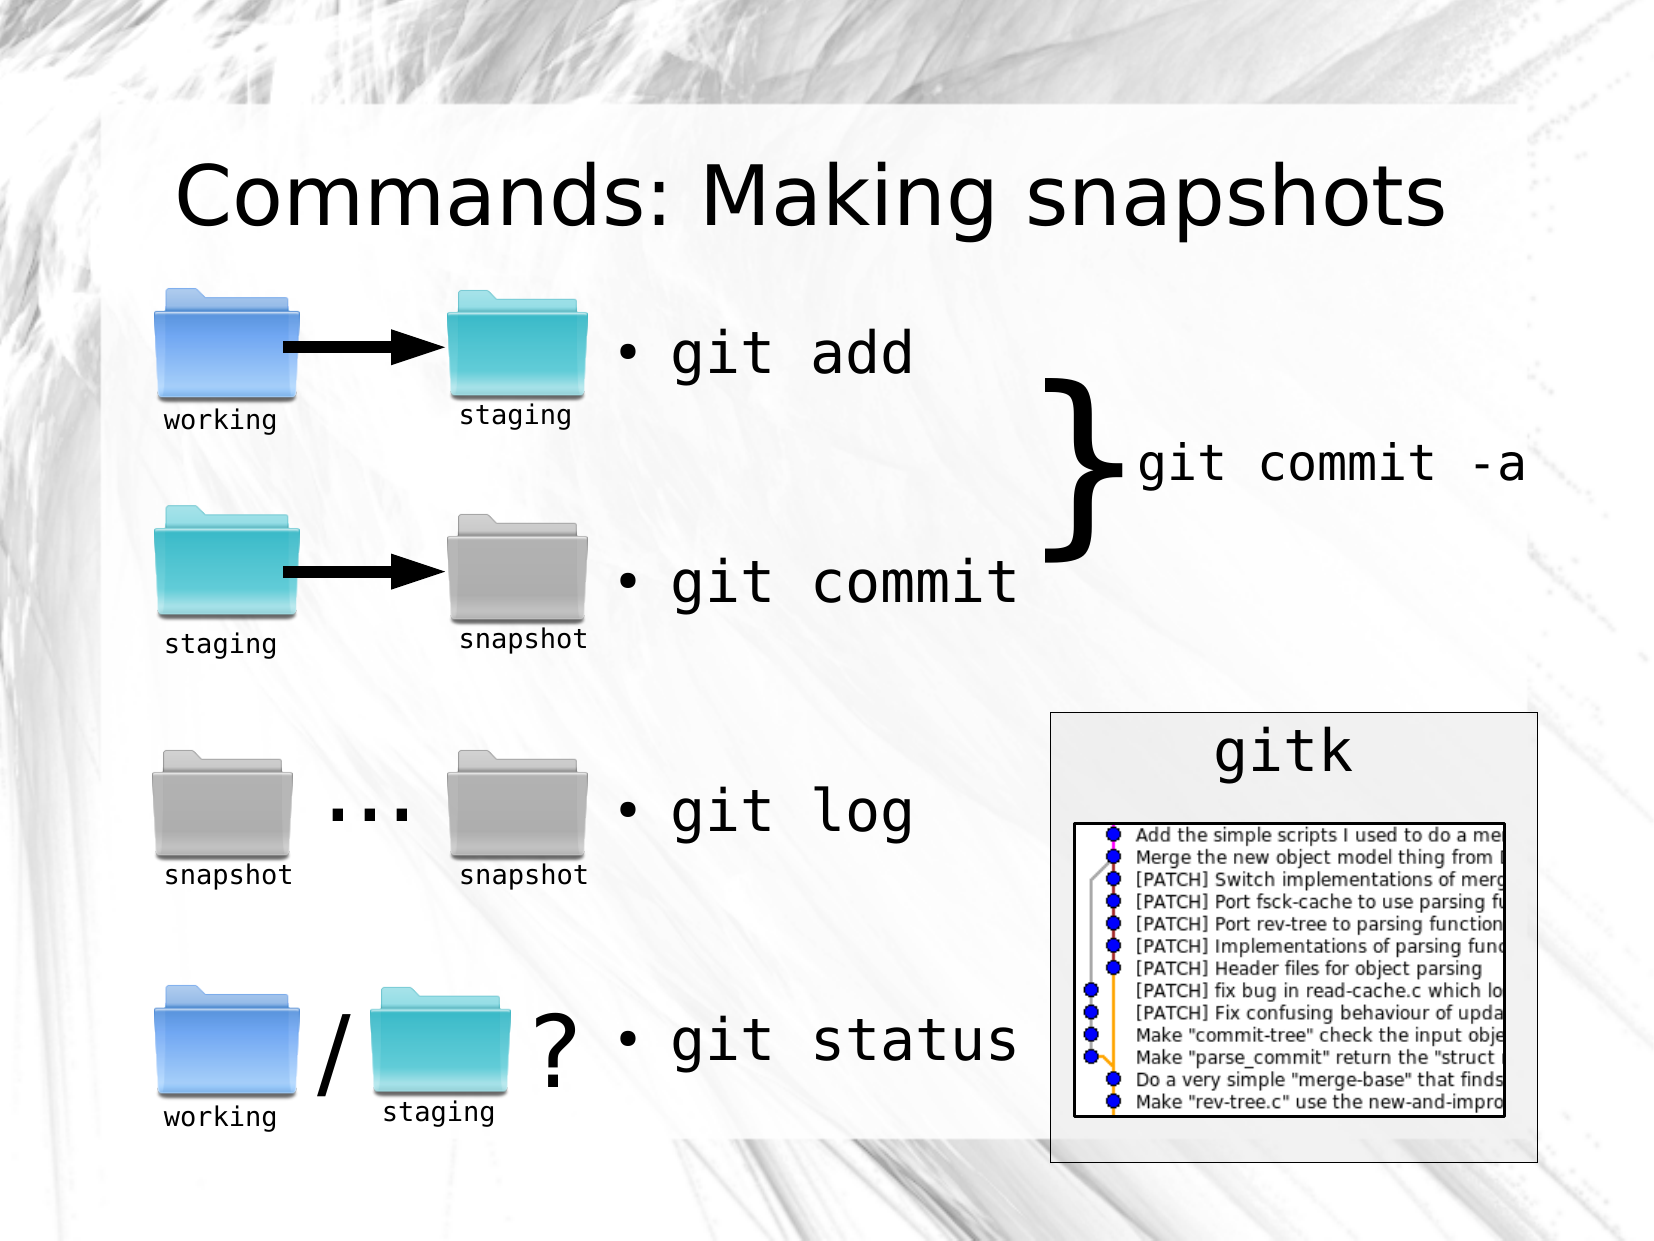

# Commands: Making snapshots
working
staging
git add
git commit
git log
git status
}
git commit -a
staging
snapshot
gitk
...
snapshot
snapshot
working
staging
/
?